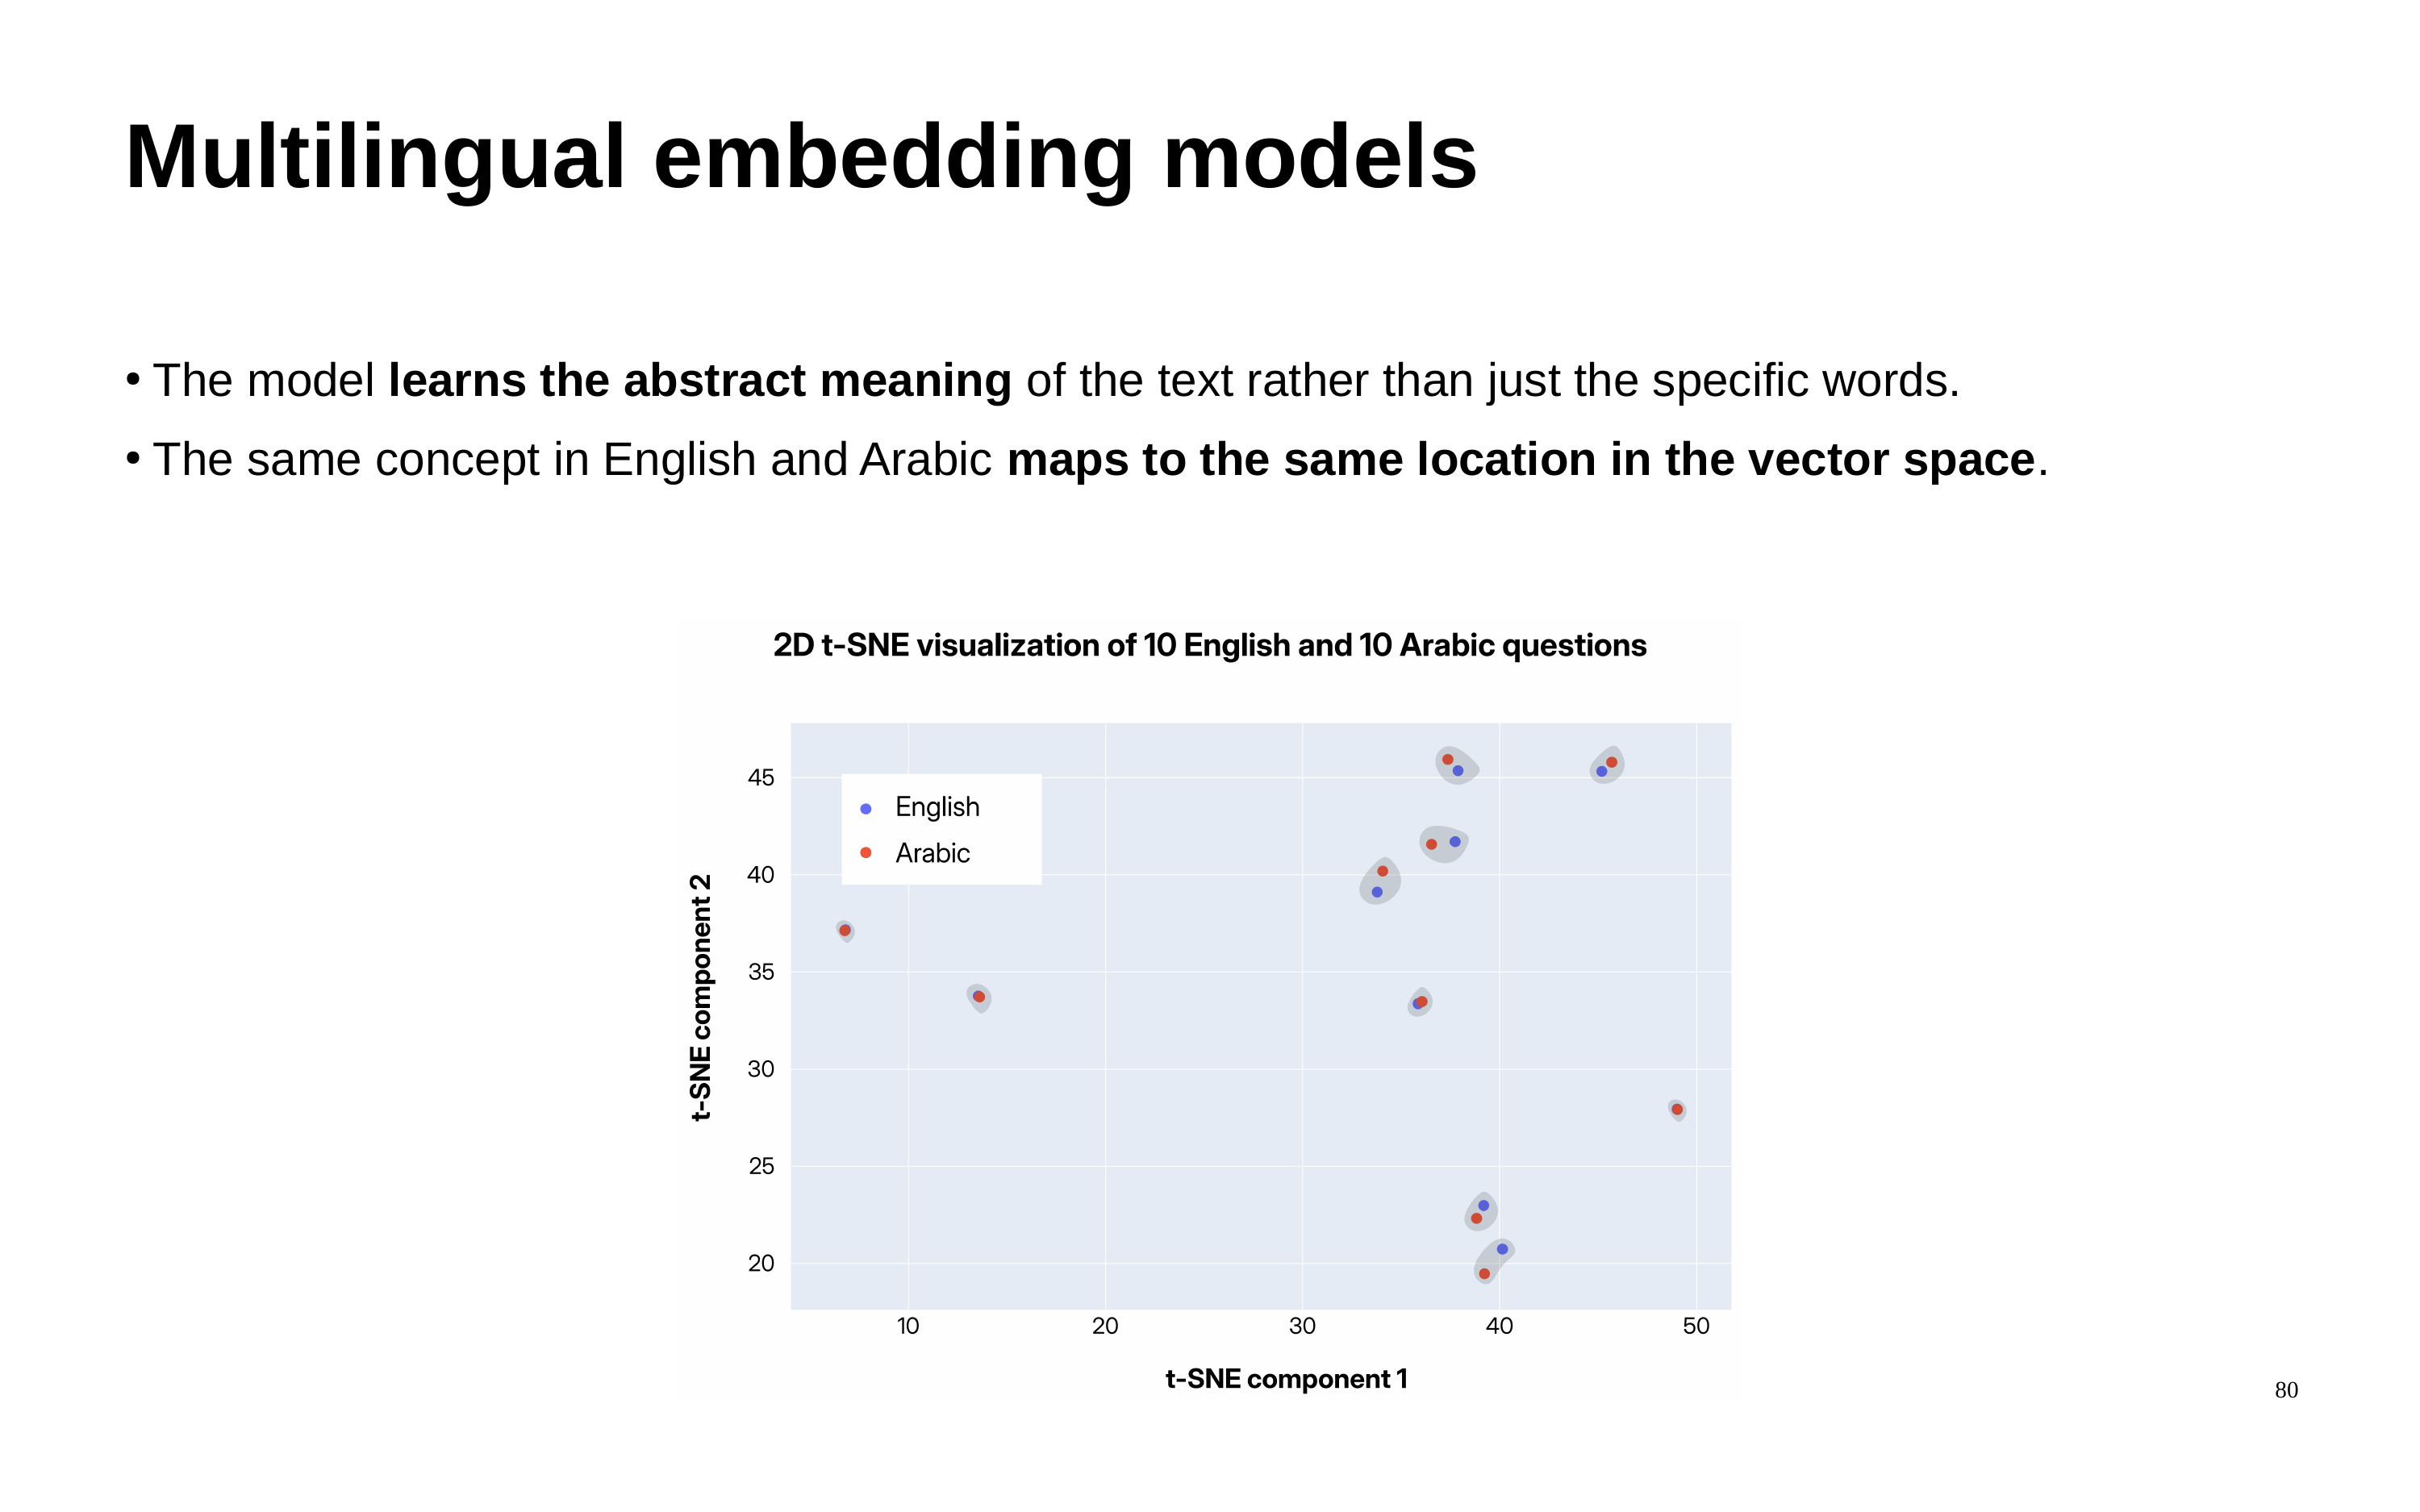

Multilingual embedding models
The model learns the abstract meaning of the text rather than just the specific words.
The same concept in English and Arabic maps to the same location in the vector space.
80